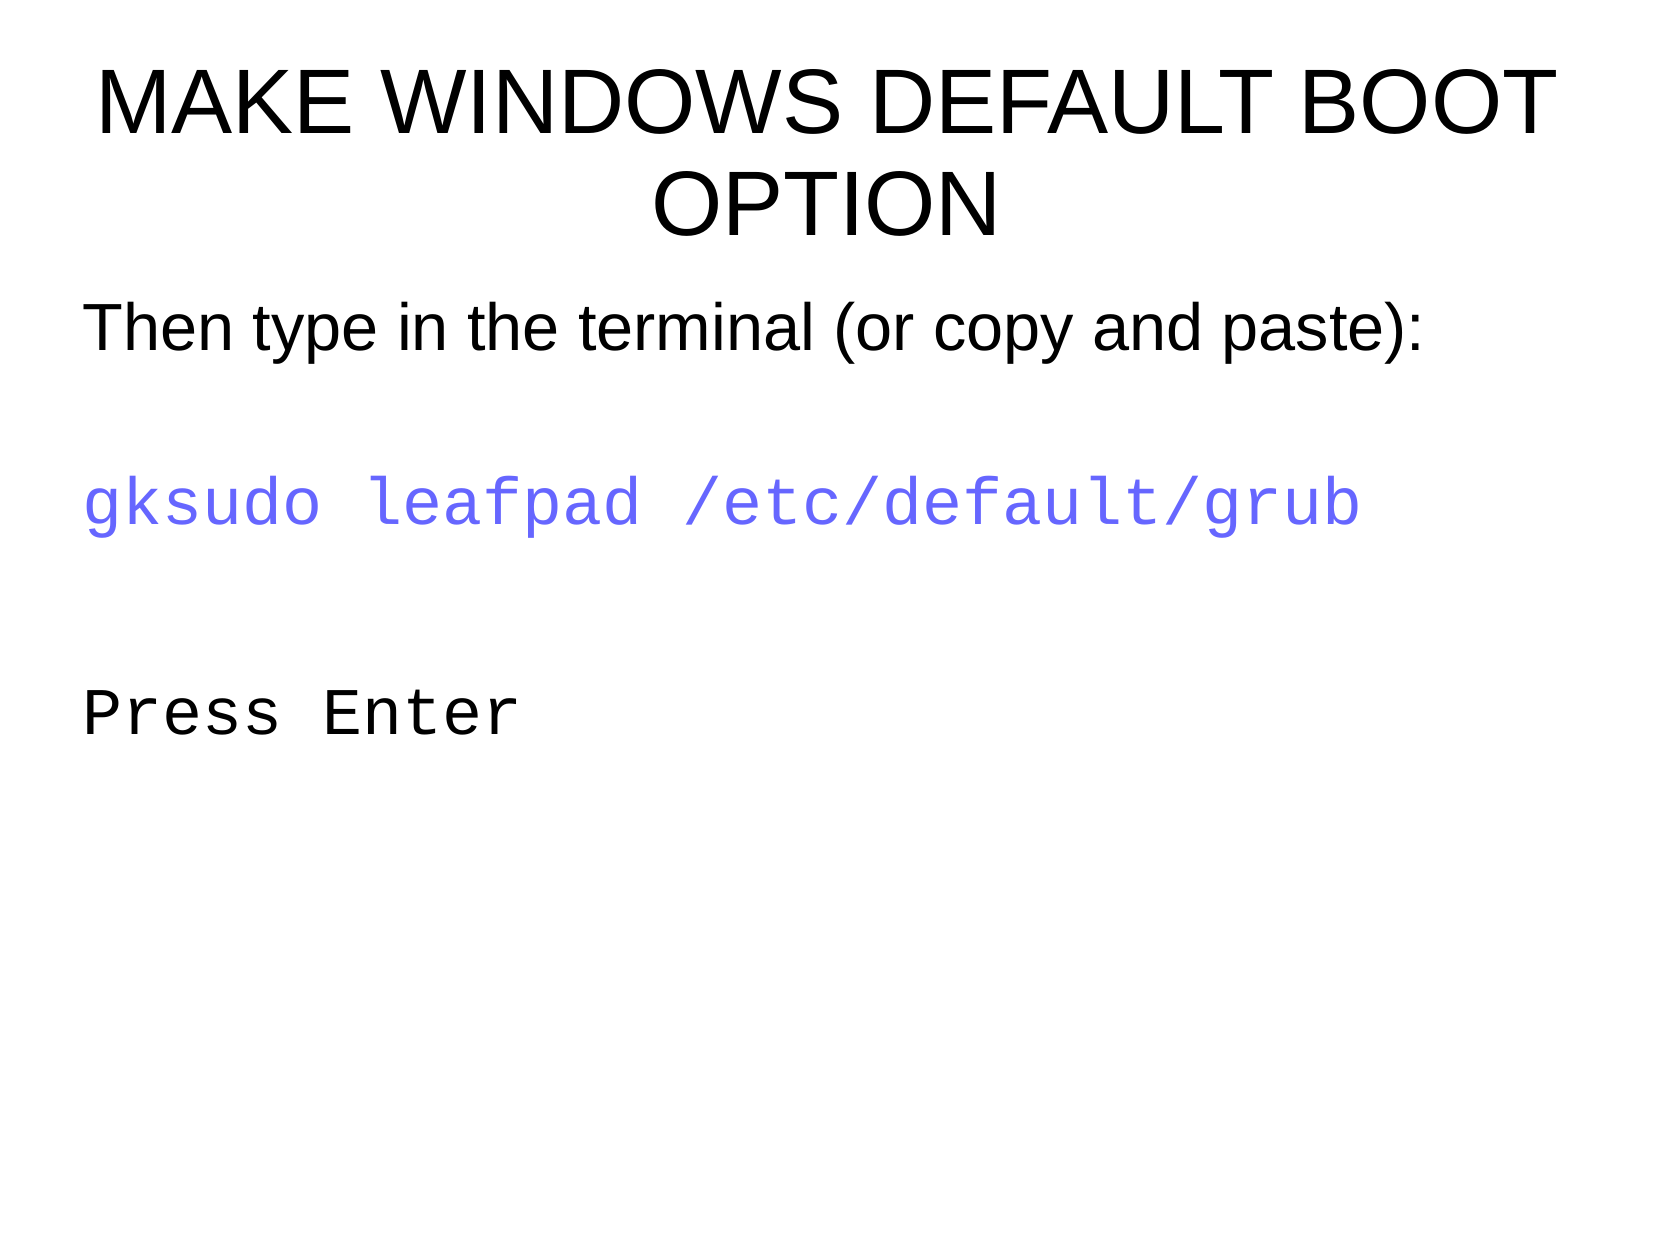

# MAKE WINDOWS DEFAULT BOOT OPTION
Then type in the terminal (or copy and paste):
gksudo leafpad /etc/default/grub
Press Enter